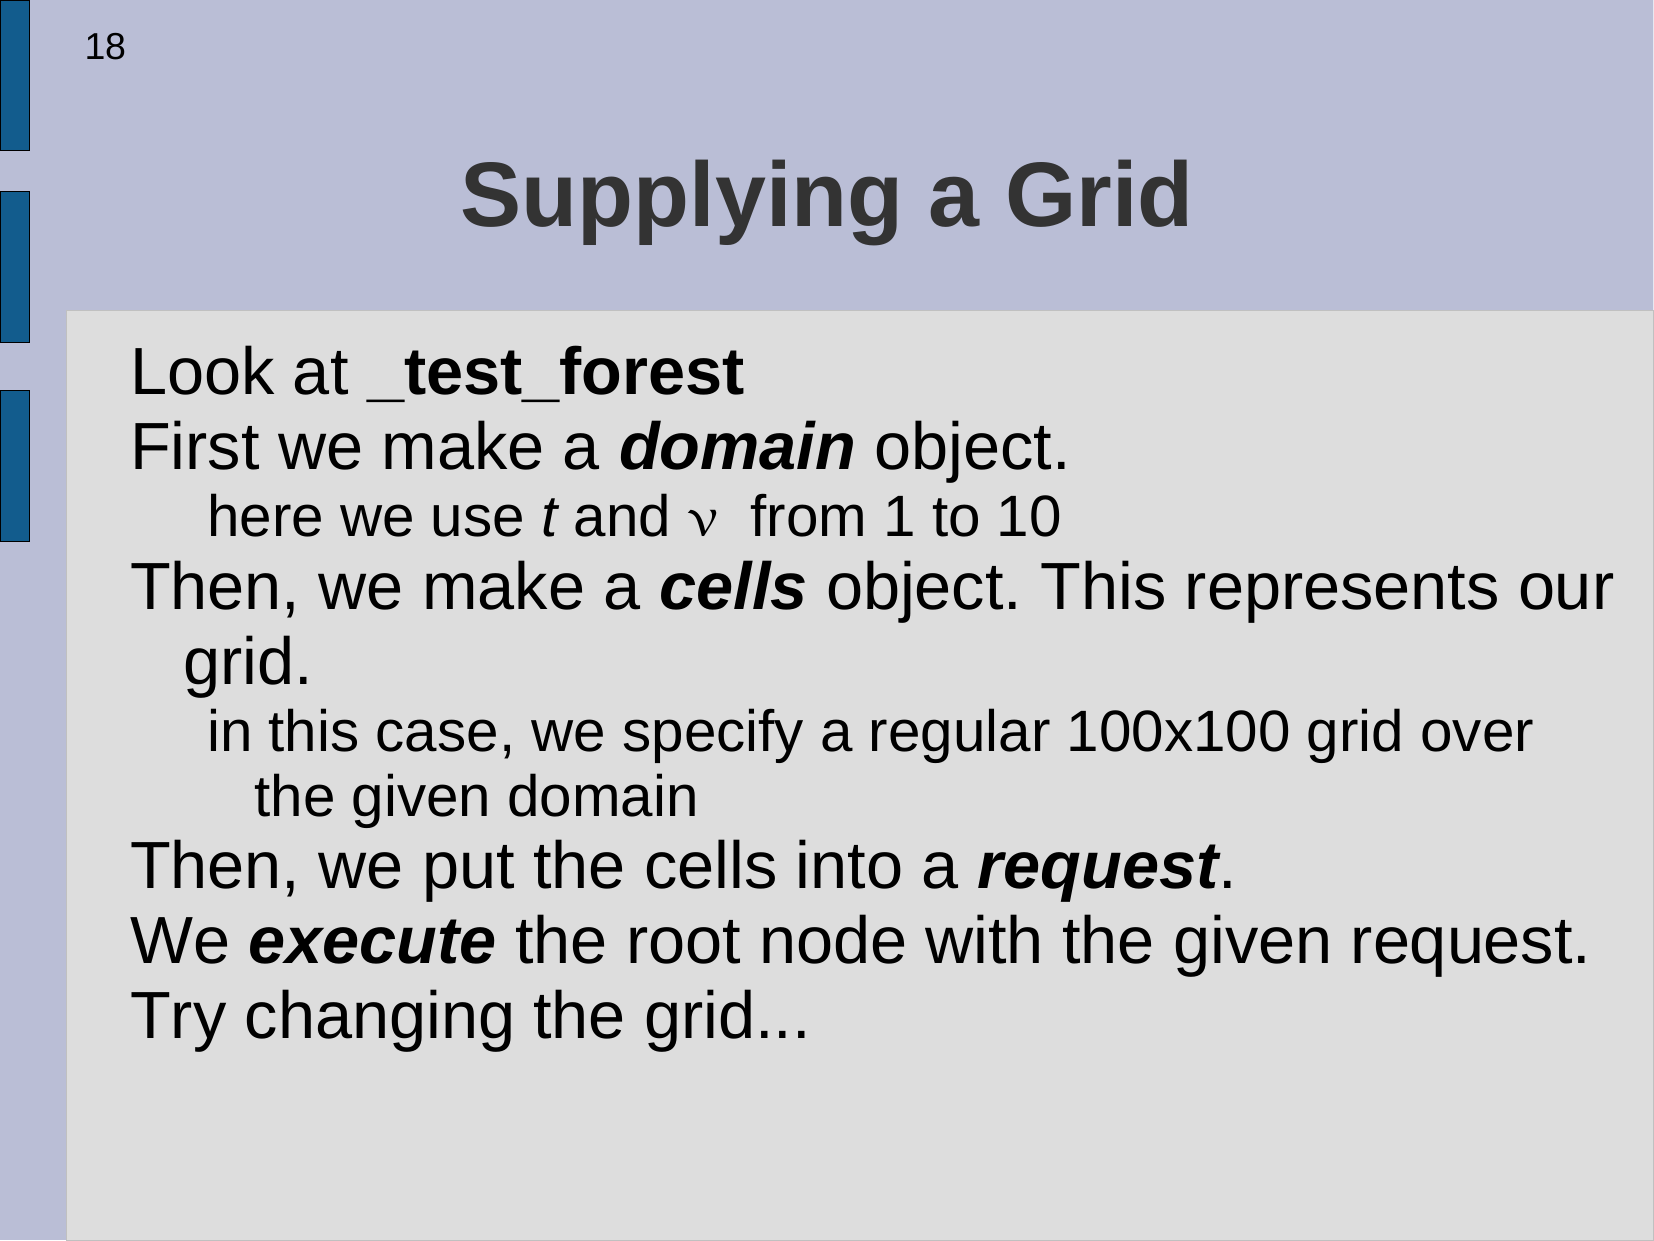

# Supplying a Grid
Look at _test_forest
First we make a domain object.
here we use t and  from 1 to 10
Then, we make a cells object. This represents our grid.
in this case, we specify a regular 100x100 grid over the given domain
Then, we put the cells into a request.
We execute the root node with the given request.
Try changing the grid...